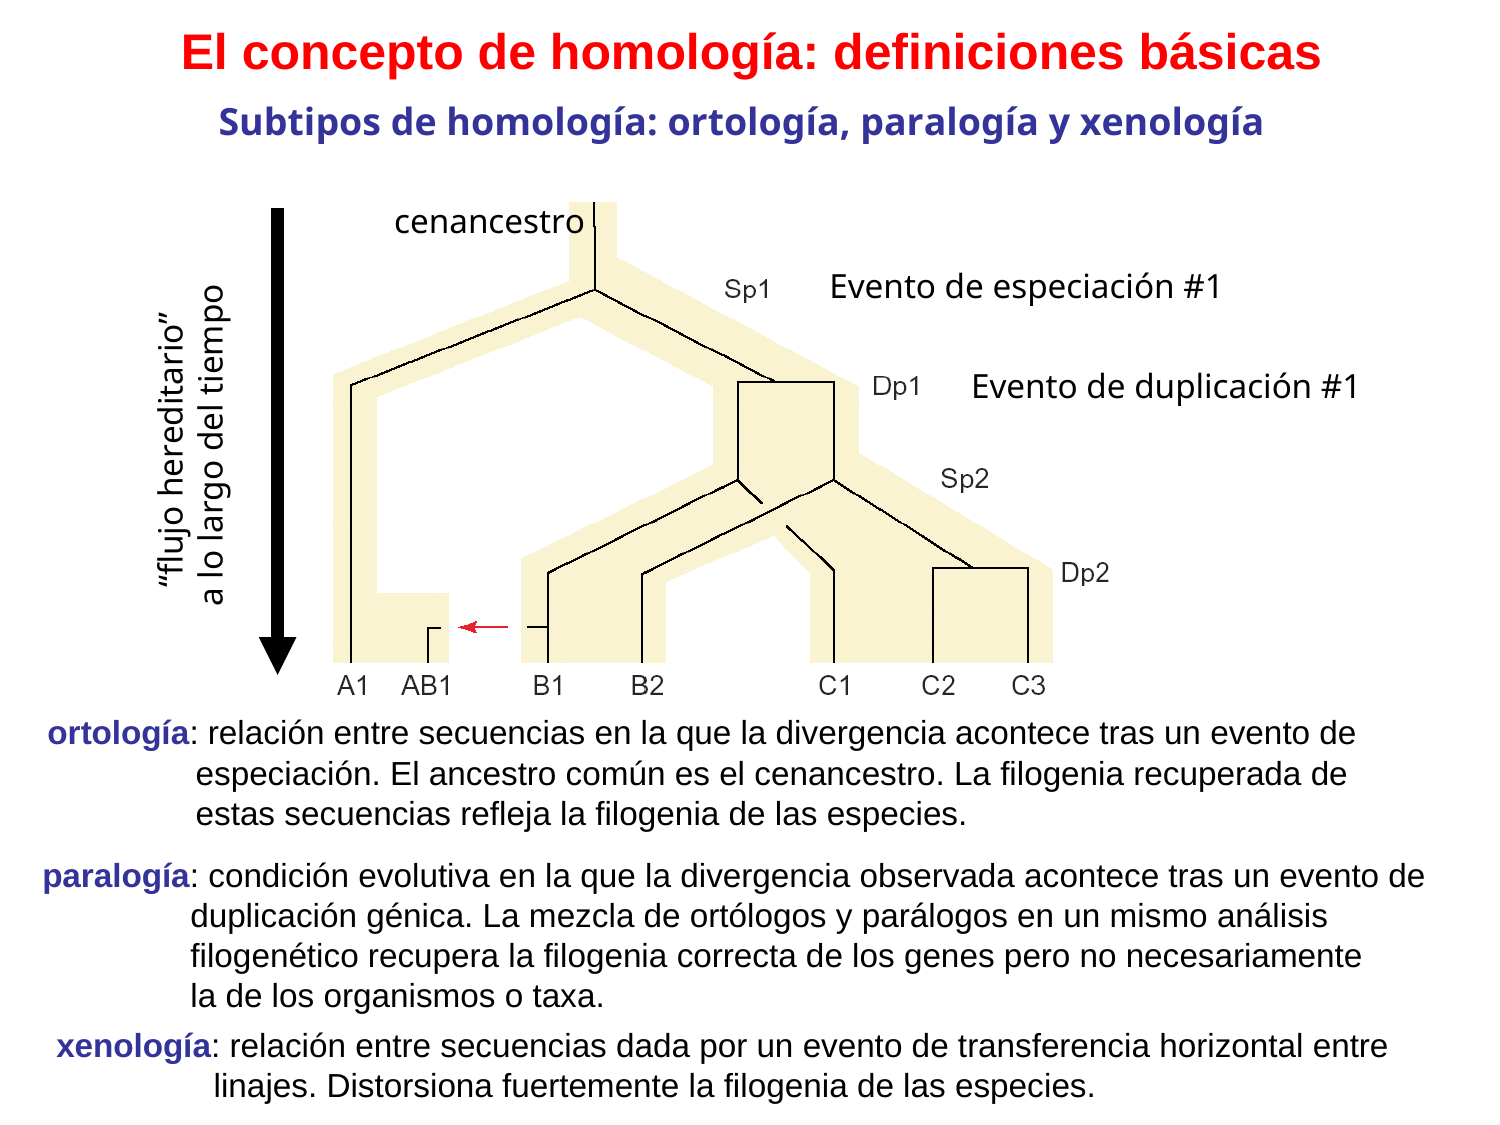

El concepto de homología: definiciones básicas
Subtipos de homología: ortología, paralogía y xenología
cenancestro
Evento de especiación #1
Evento de duplicación #1
“flujo hereditario”
a lo largo del tiempo
ortología: relación entre secuencias en la que la divergencia acontece tras un evento de
 especiación. El ancestro común es el cenancestro. La filogenia recuperada de
 estas secuencias refleja la filogenia de las especies.
paralogía: condición evolutiva en la que la divergencia observada acontece tras un evento de
 duplicación génica. La mezcla de ortólogos y parálogos en un mismo análisis
 filogenético recupera la filogenia correcta de los genes pero no necesariamente
 la de los organismos o taxa.
xenología: relación entre secuencias dada por un evento de transferencia horizontal entre
 linajes. Distorsiona fuertemente la filogenia de las especies.